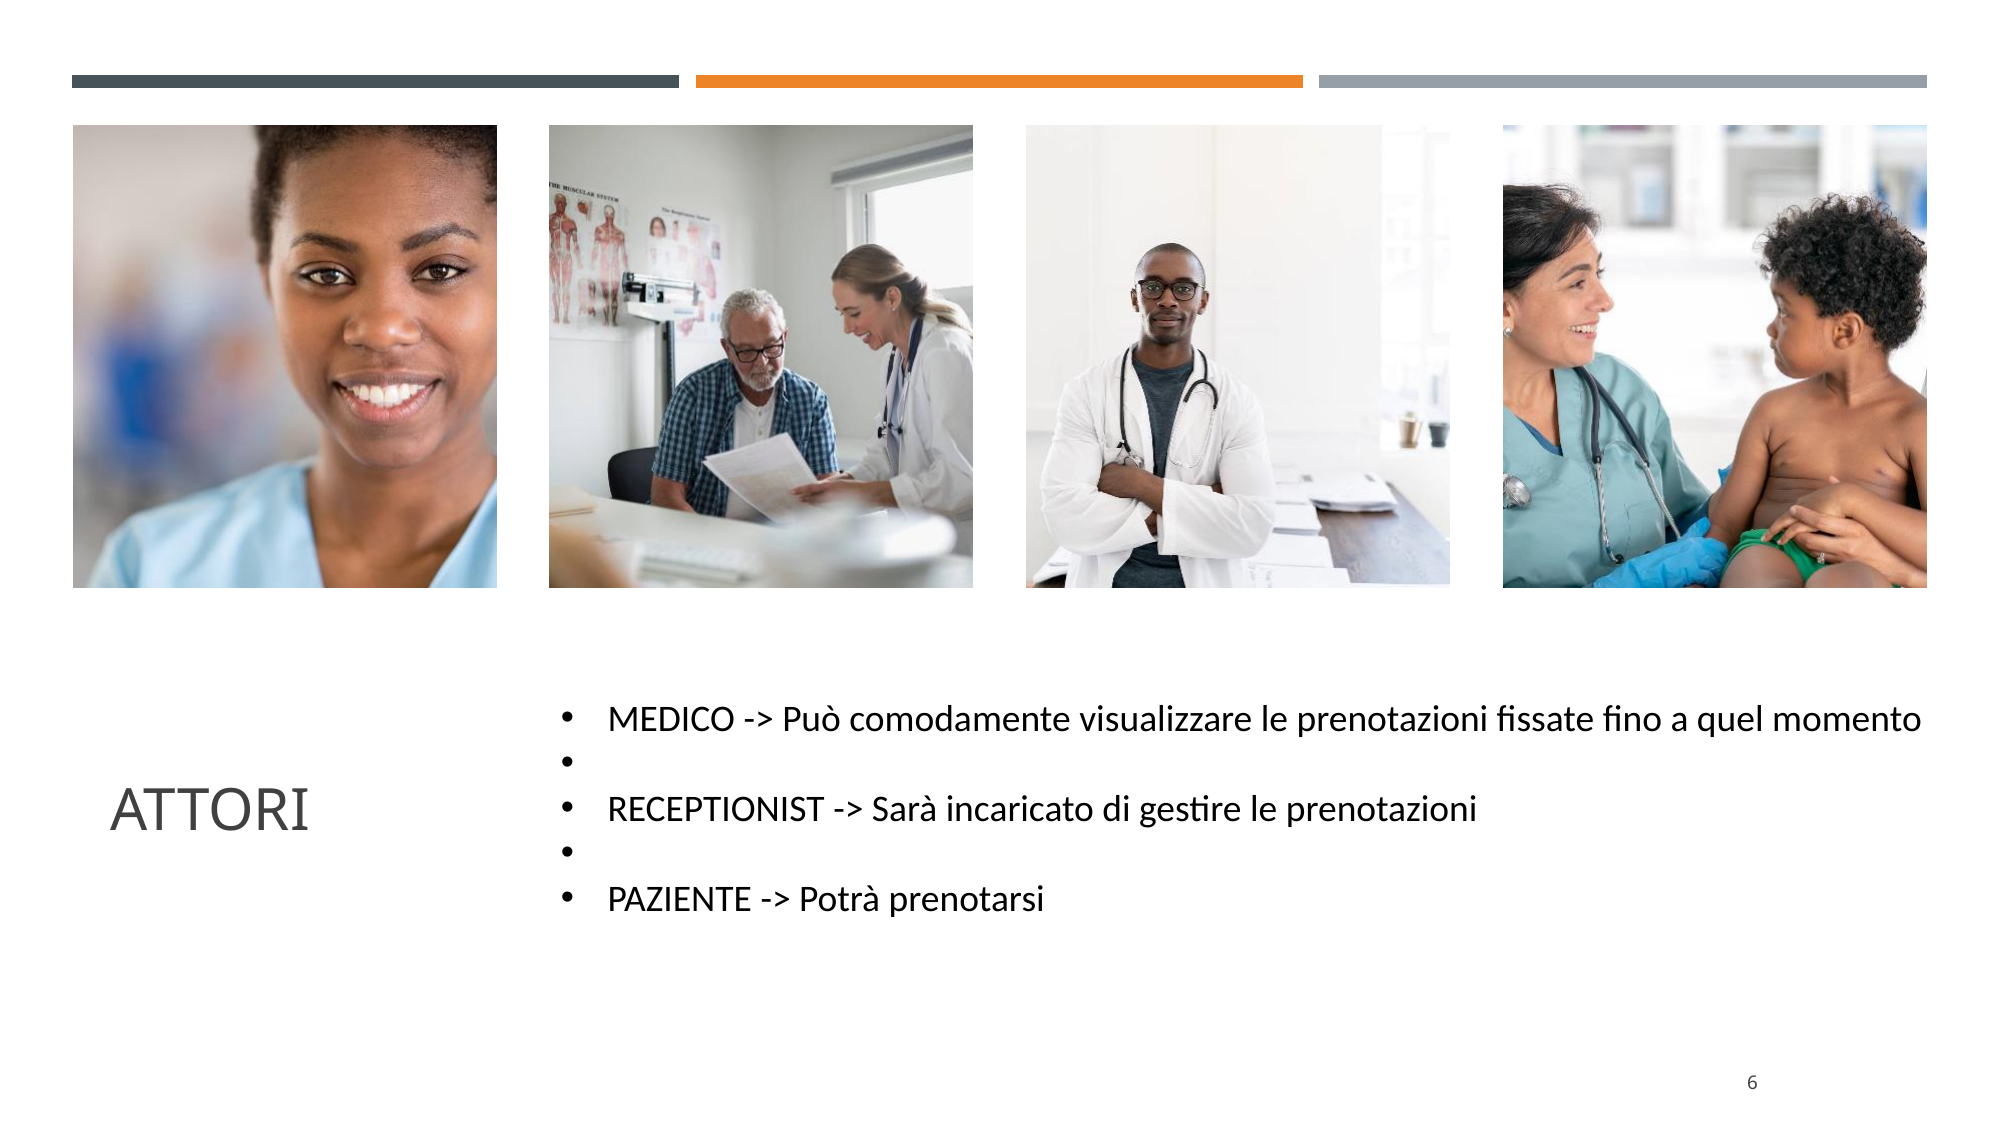

# ATTORI
MEDICO -> Può comodamente visualizzare le prenotazioni fissate fino a quel momento
RECEPTIONIST -> Sarà incaricato di gestire le prenotazioni
PAZIENTE -> Potrà prenotarsi